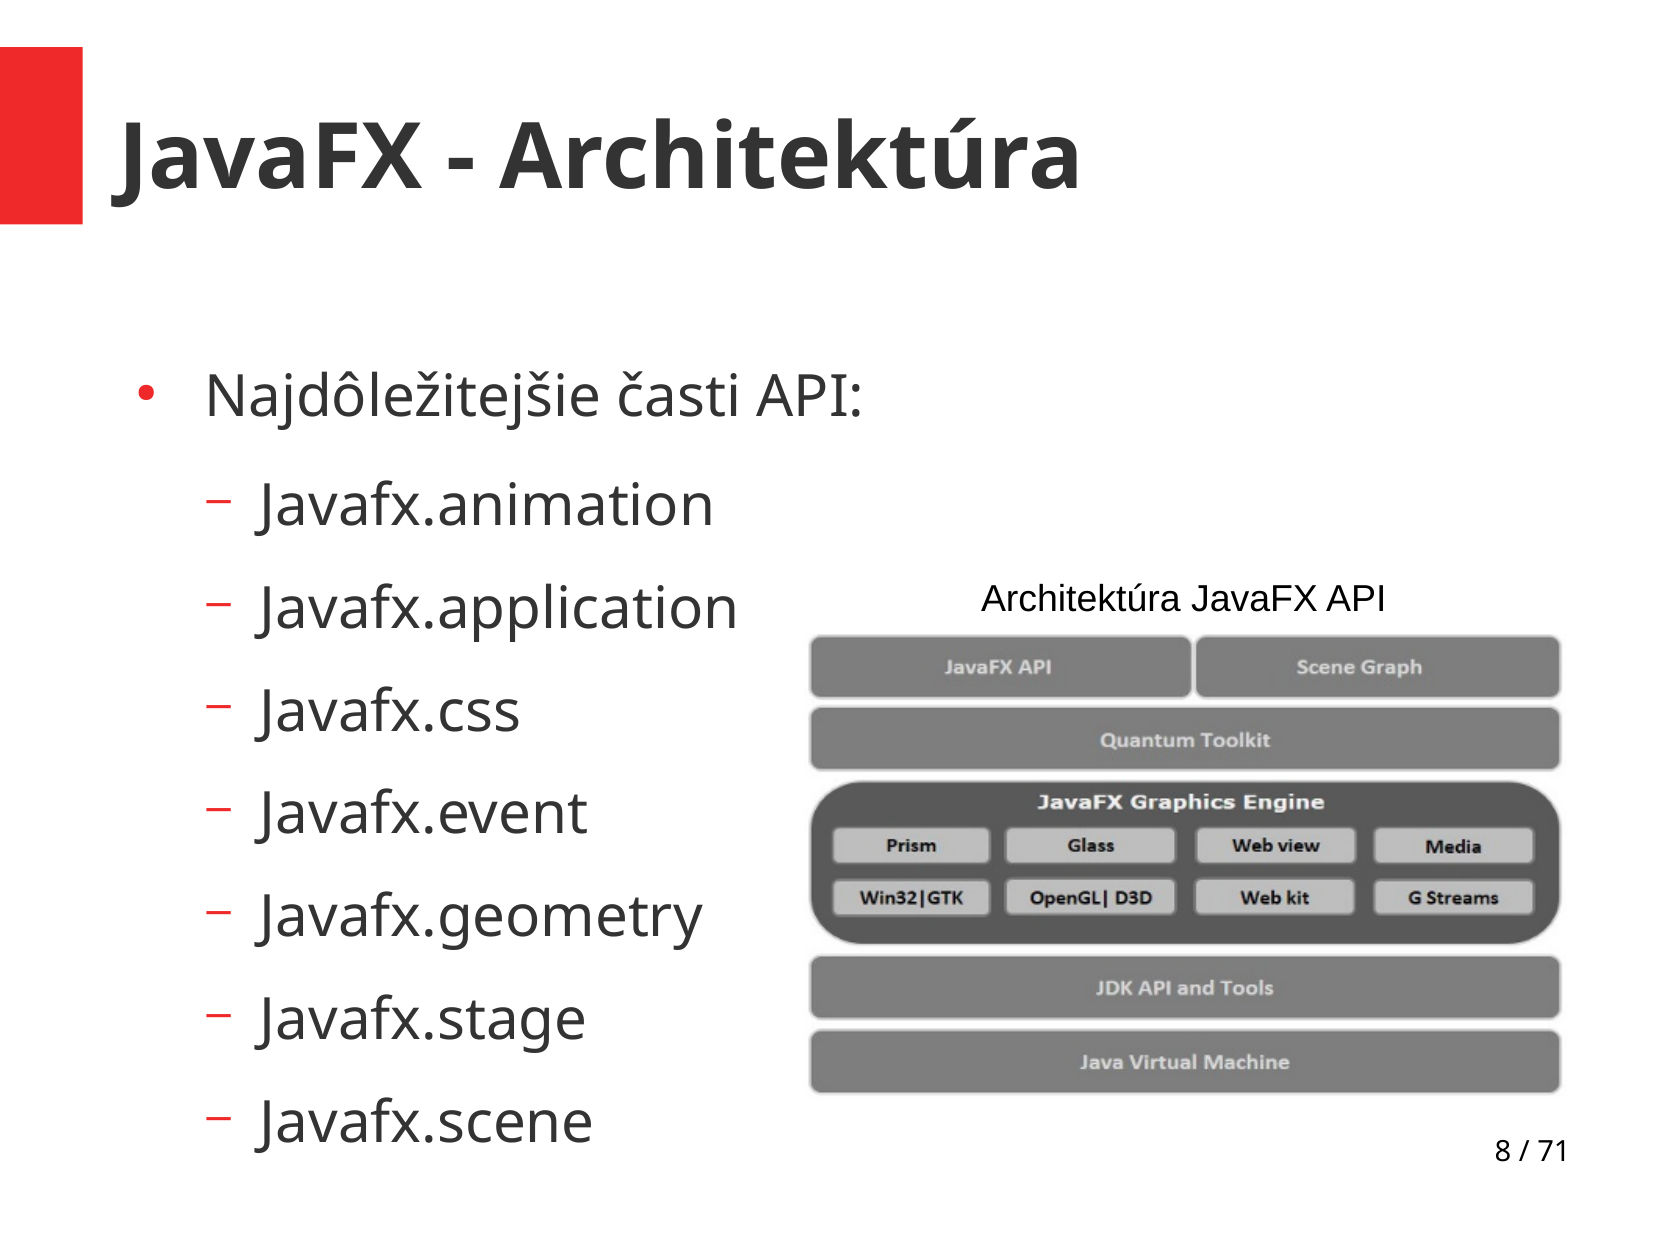

# JavaFX - Architektúra
 Najdôležitejšie časti API:
Javafx.animation
Javafx.application
Javafx.css
Javafx.event
Javafx.geometry
Javafx.stage
Javafx.scene
Architektúra JavaFX API
8